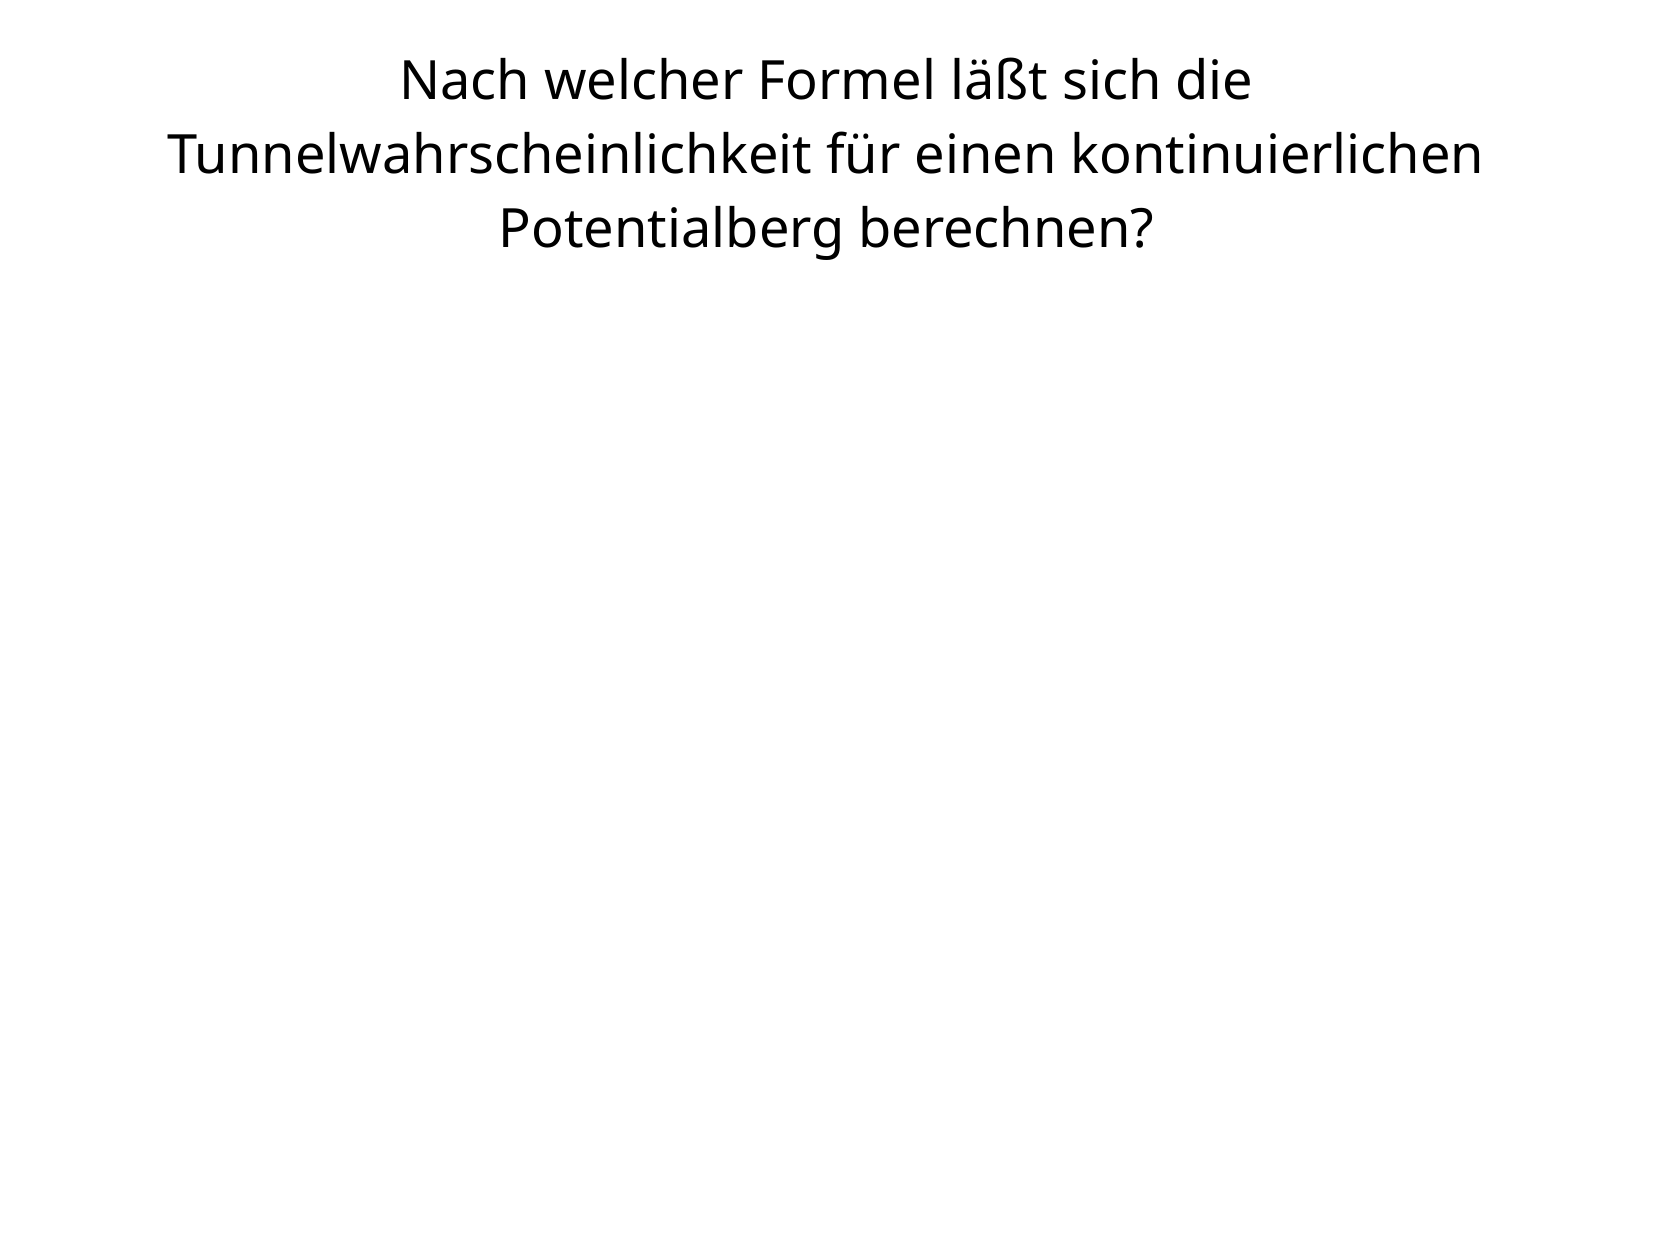

# Nach welcher Formel läßt sich die Tunnelwahrscheinlichkeit für einen kontinuierlichen Potentialberg berechnen?